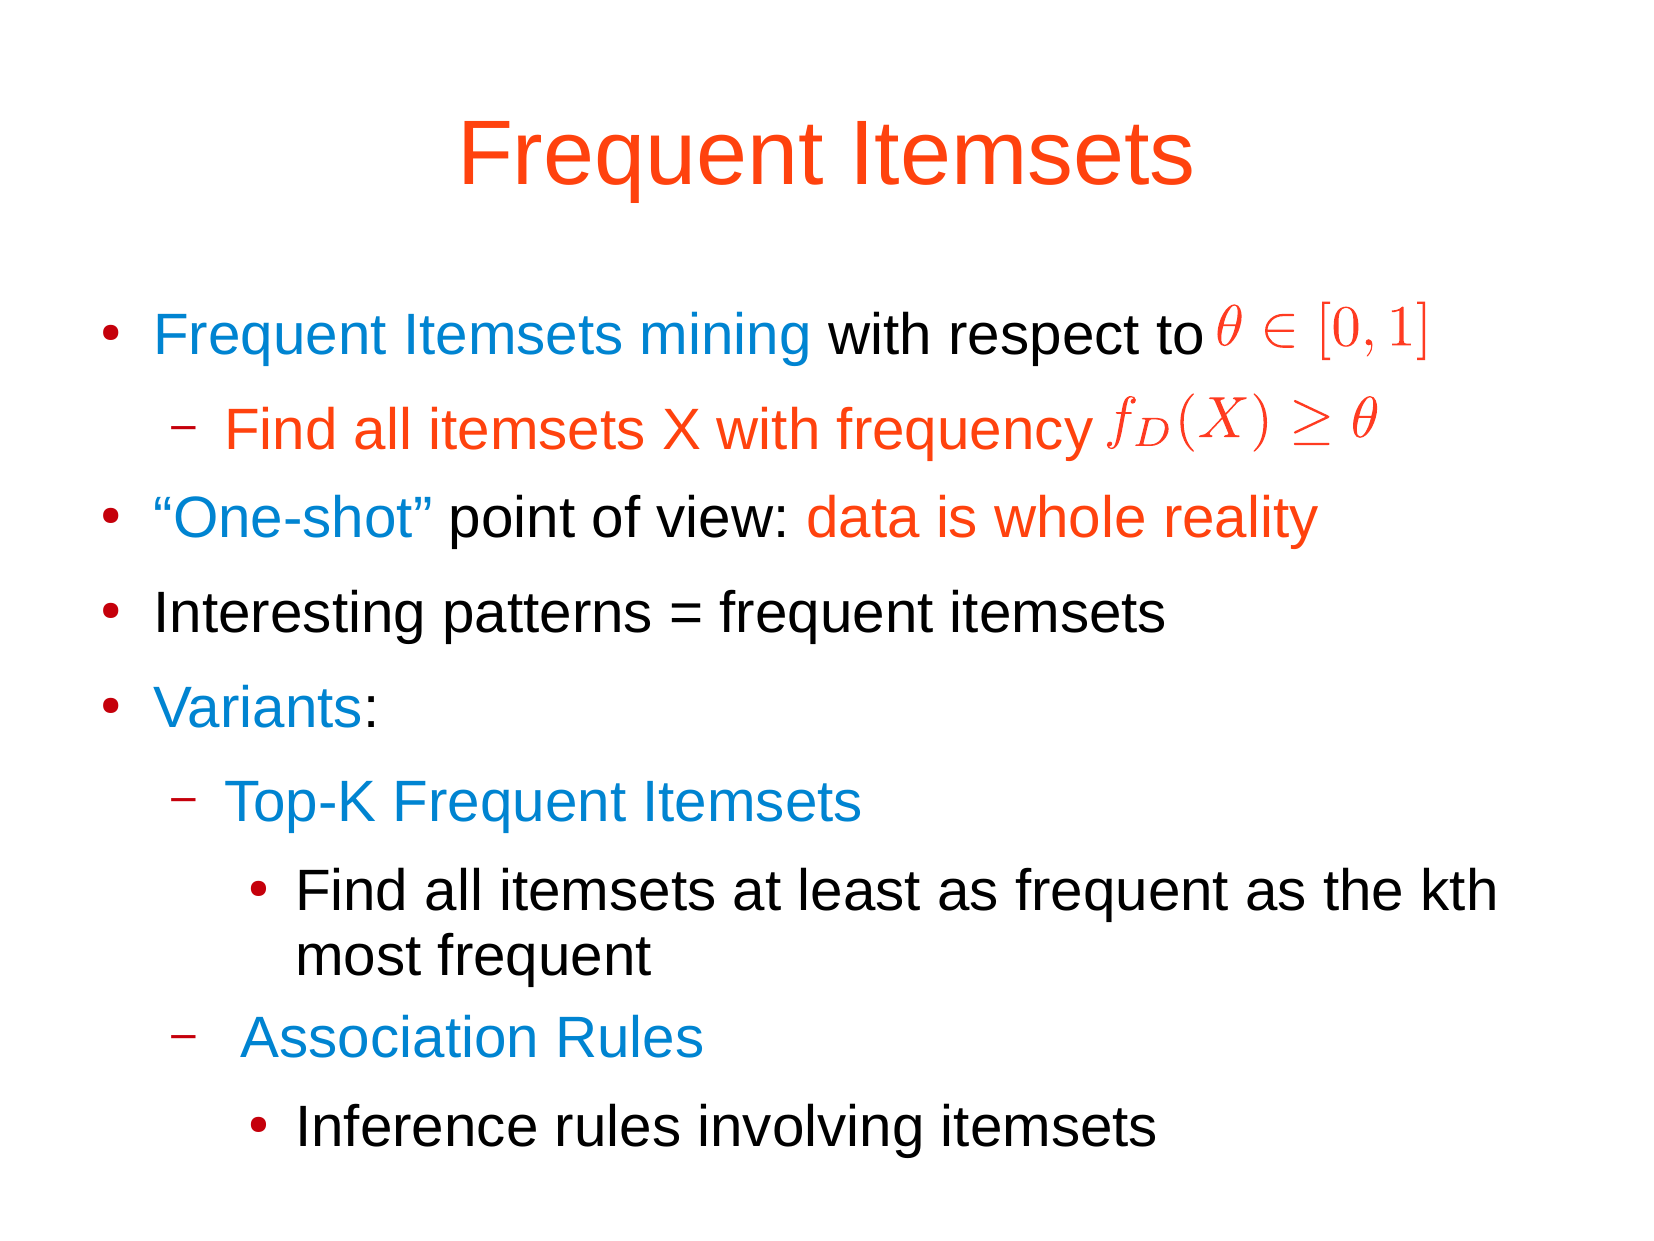

# Frequent Itemsets
Frequent Itemsets mining with respect to
Find all itemsets X with frequency
“One-shot” point of view: data is whole reality
Interesting patterns = frequent itemsets
Variants:
Top-K Frequent Itemsets
Find all itemsets at least as frequent as the kth most frequent
 Association Rules
Inference rules involving itemsets